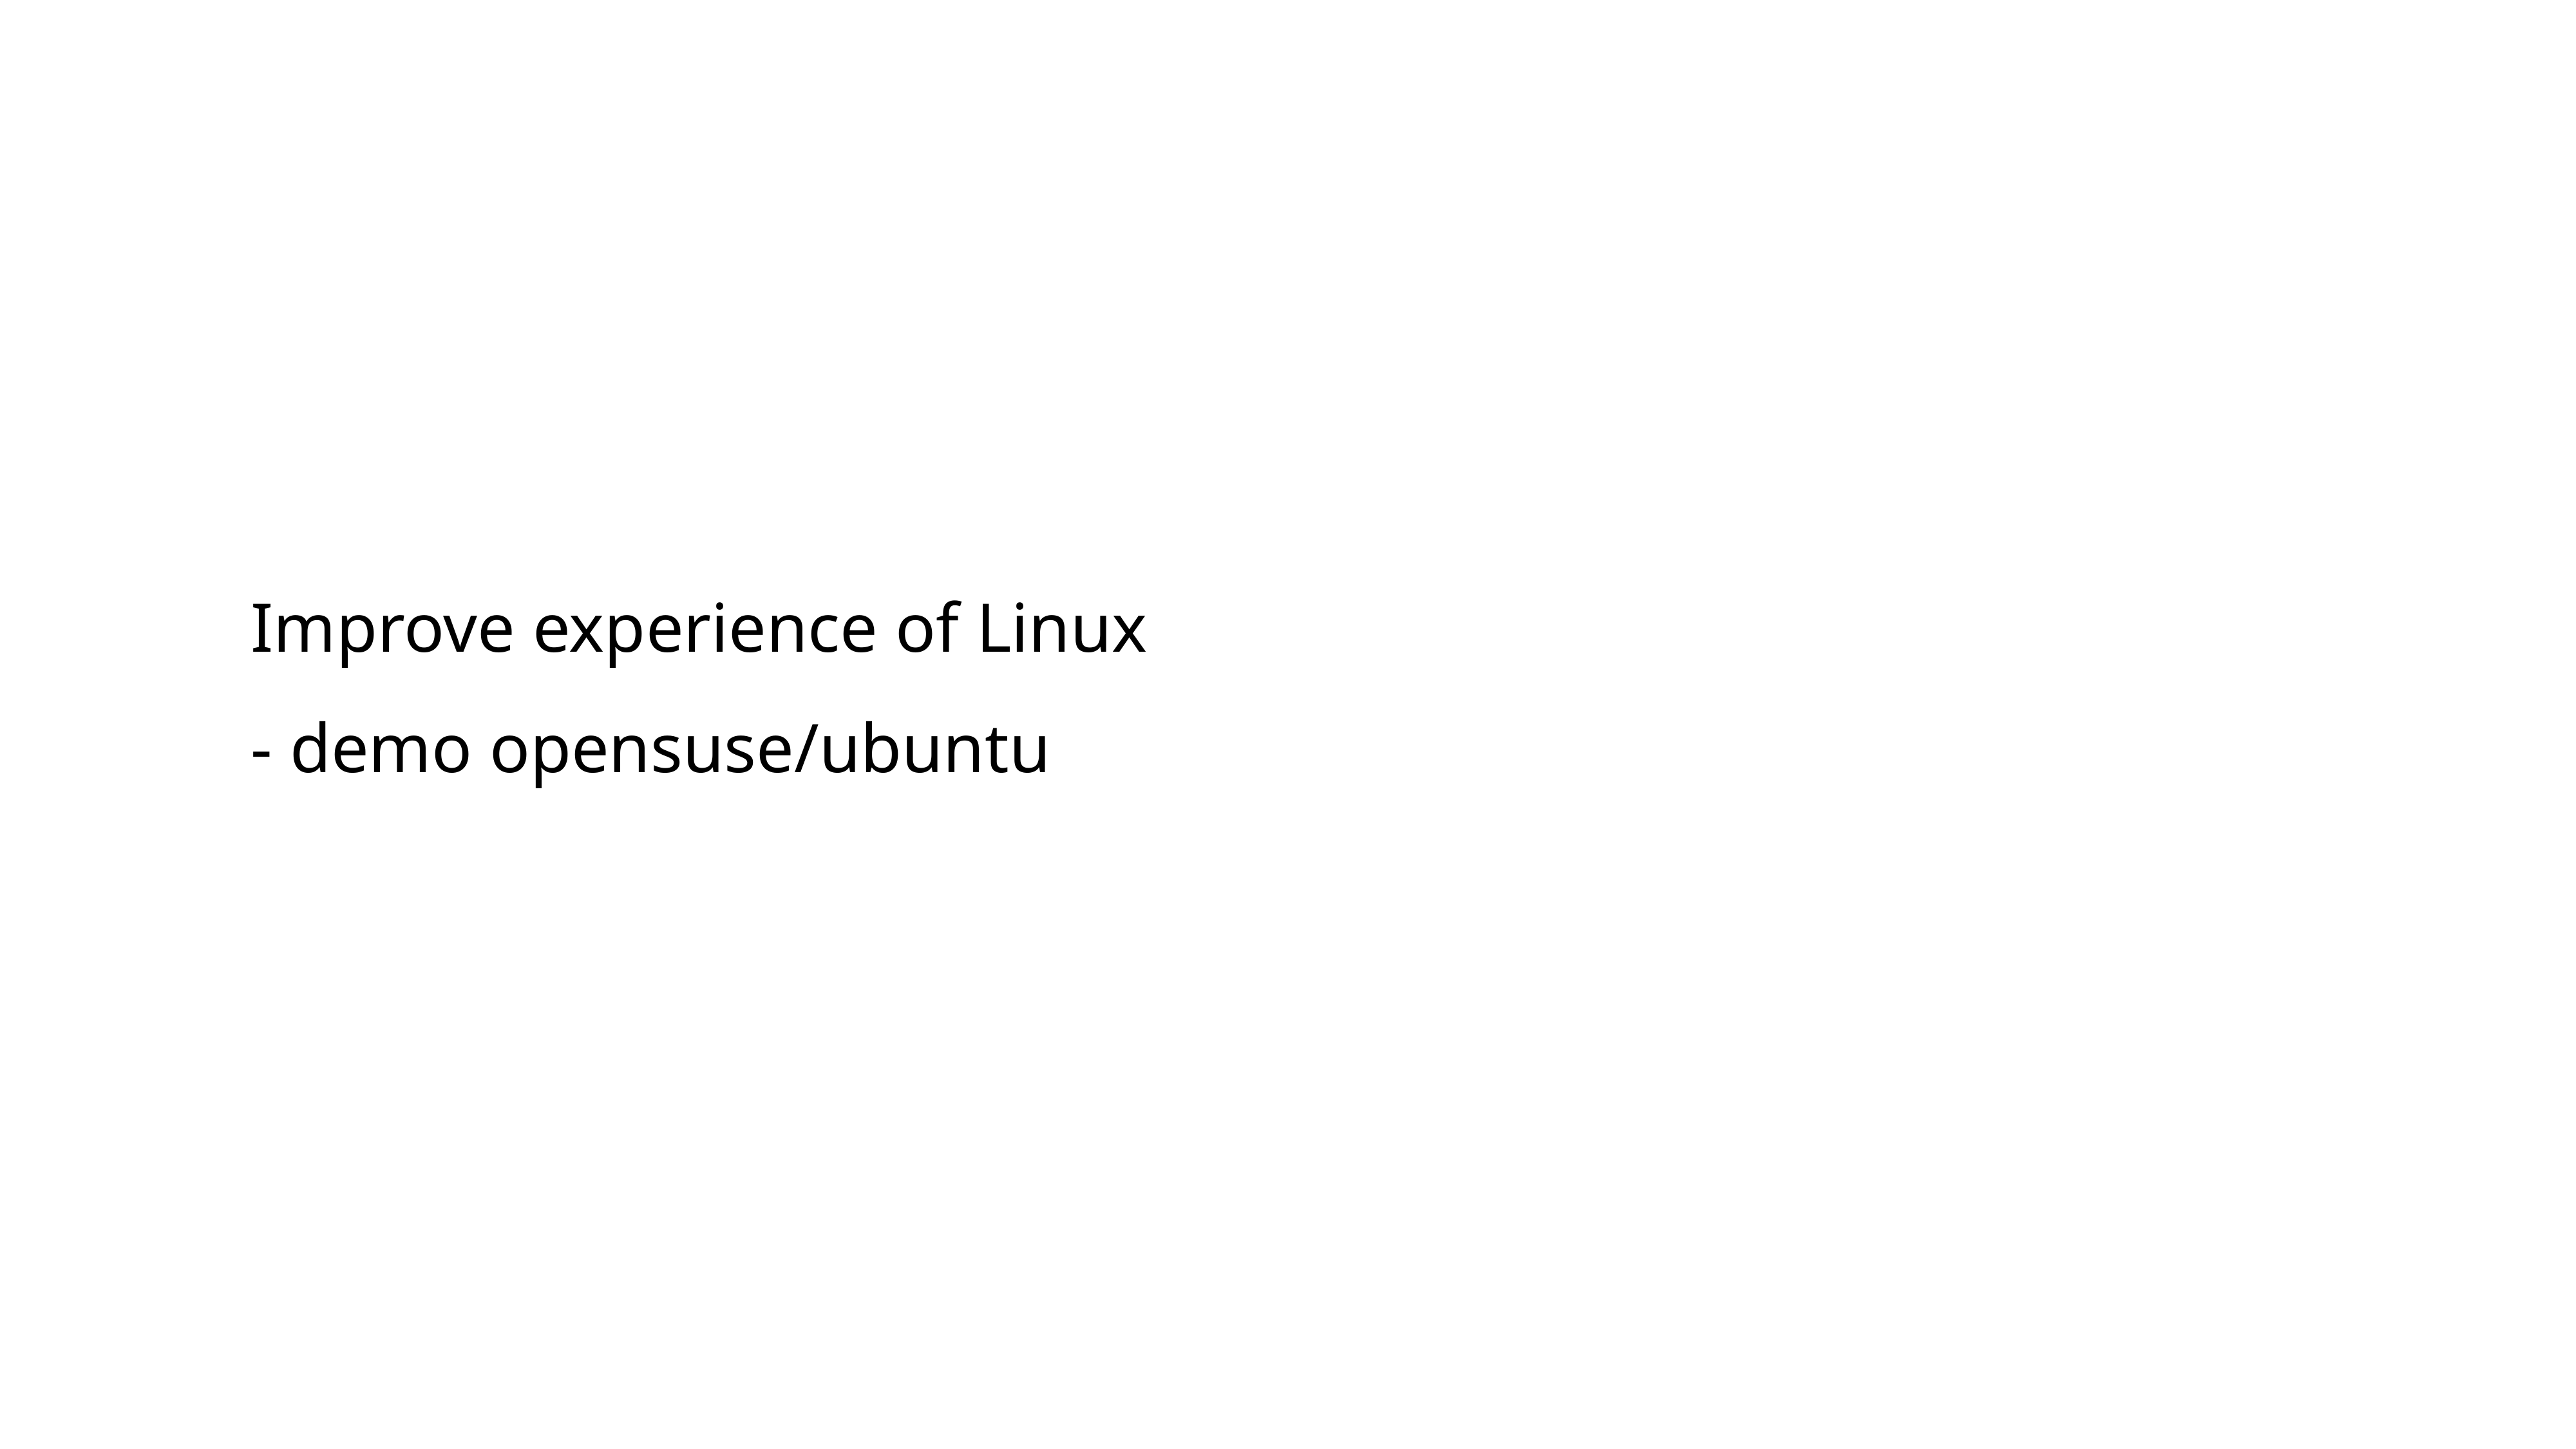

Improve experience of Linux
- demo opensuse/ubuntu